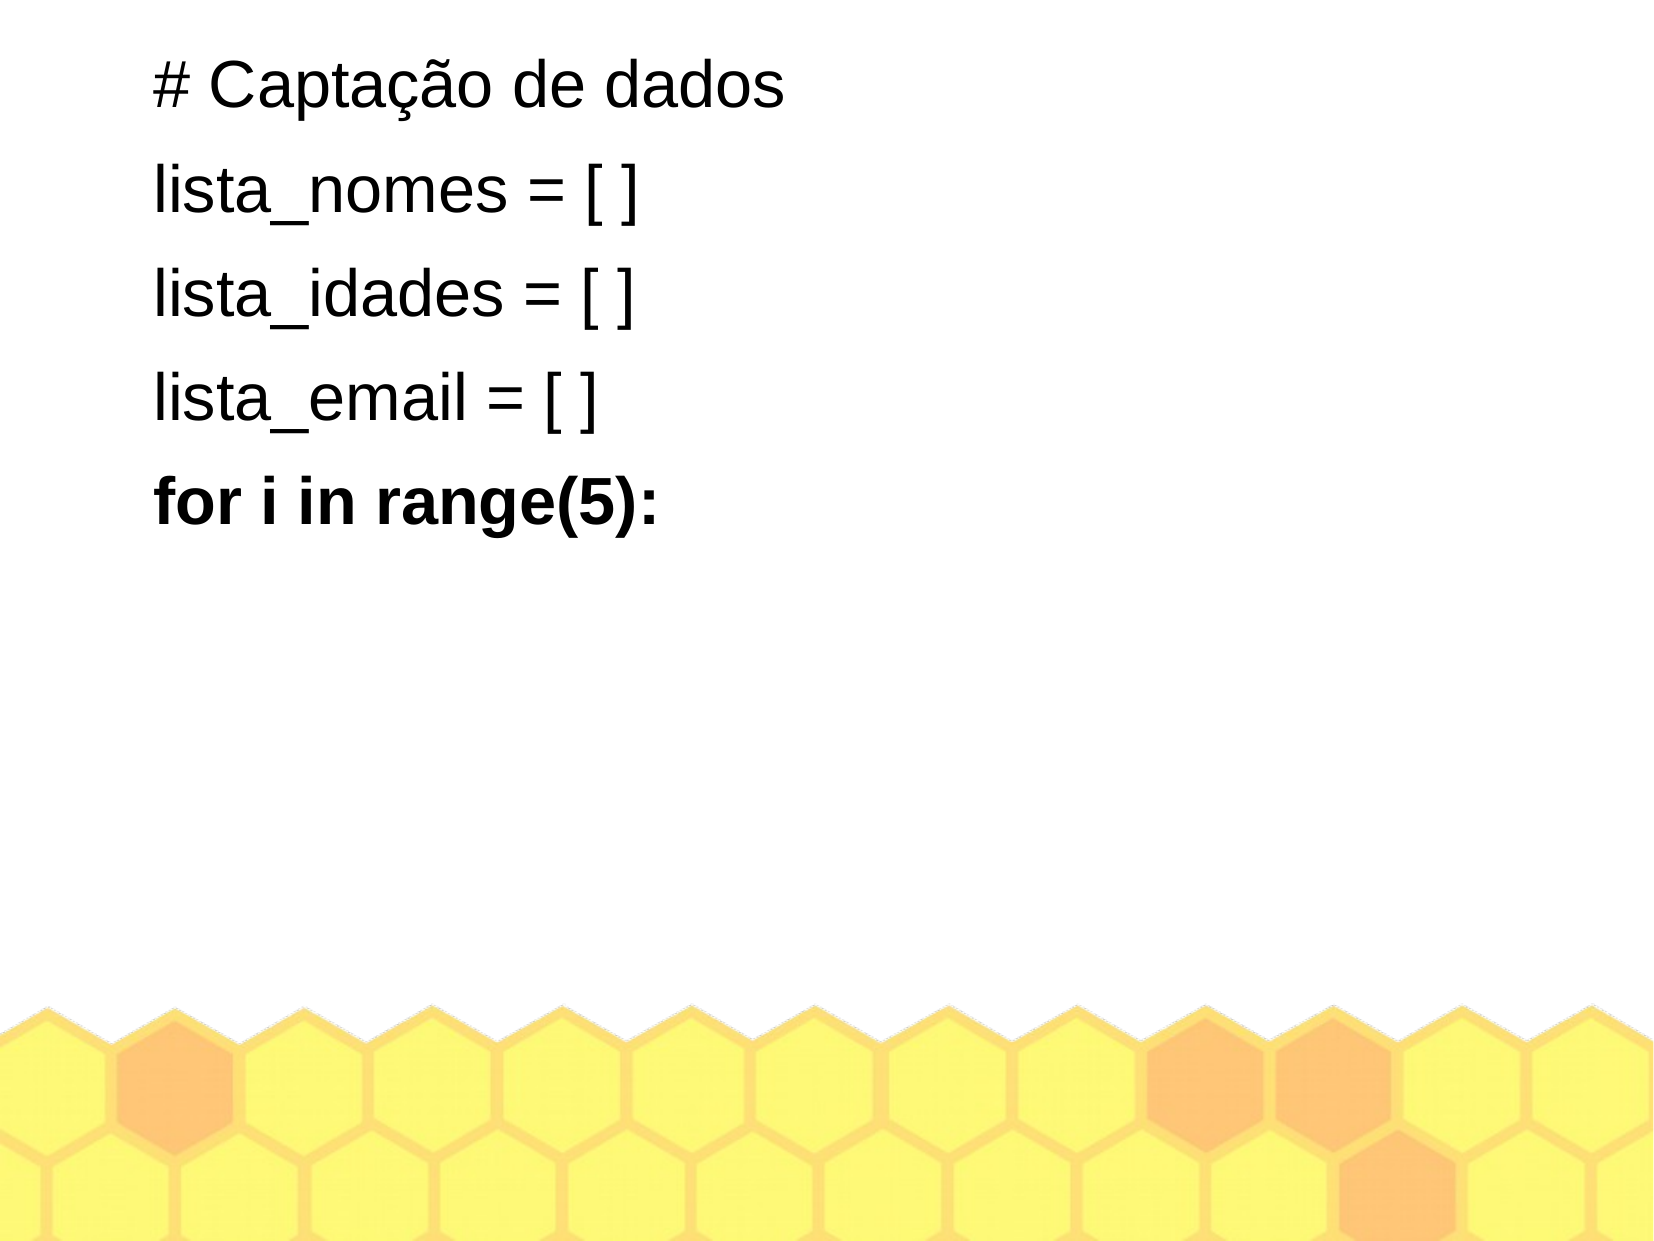

# # Captação de dados
lista_nomes = [ ]
lista_idades = [ ]
lista_email = [ ]
for i in range(5):